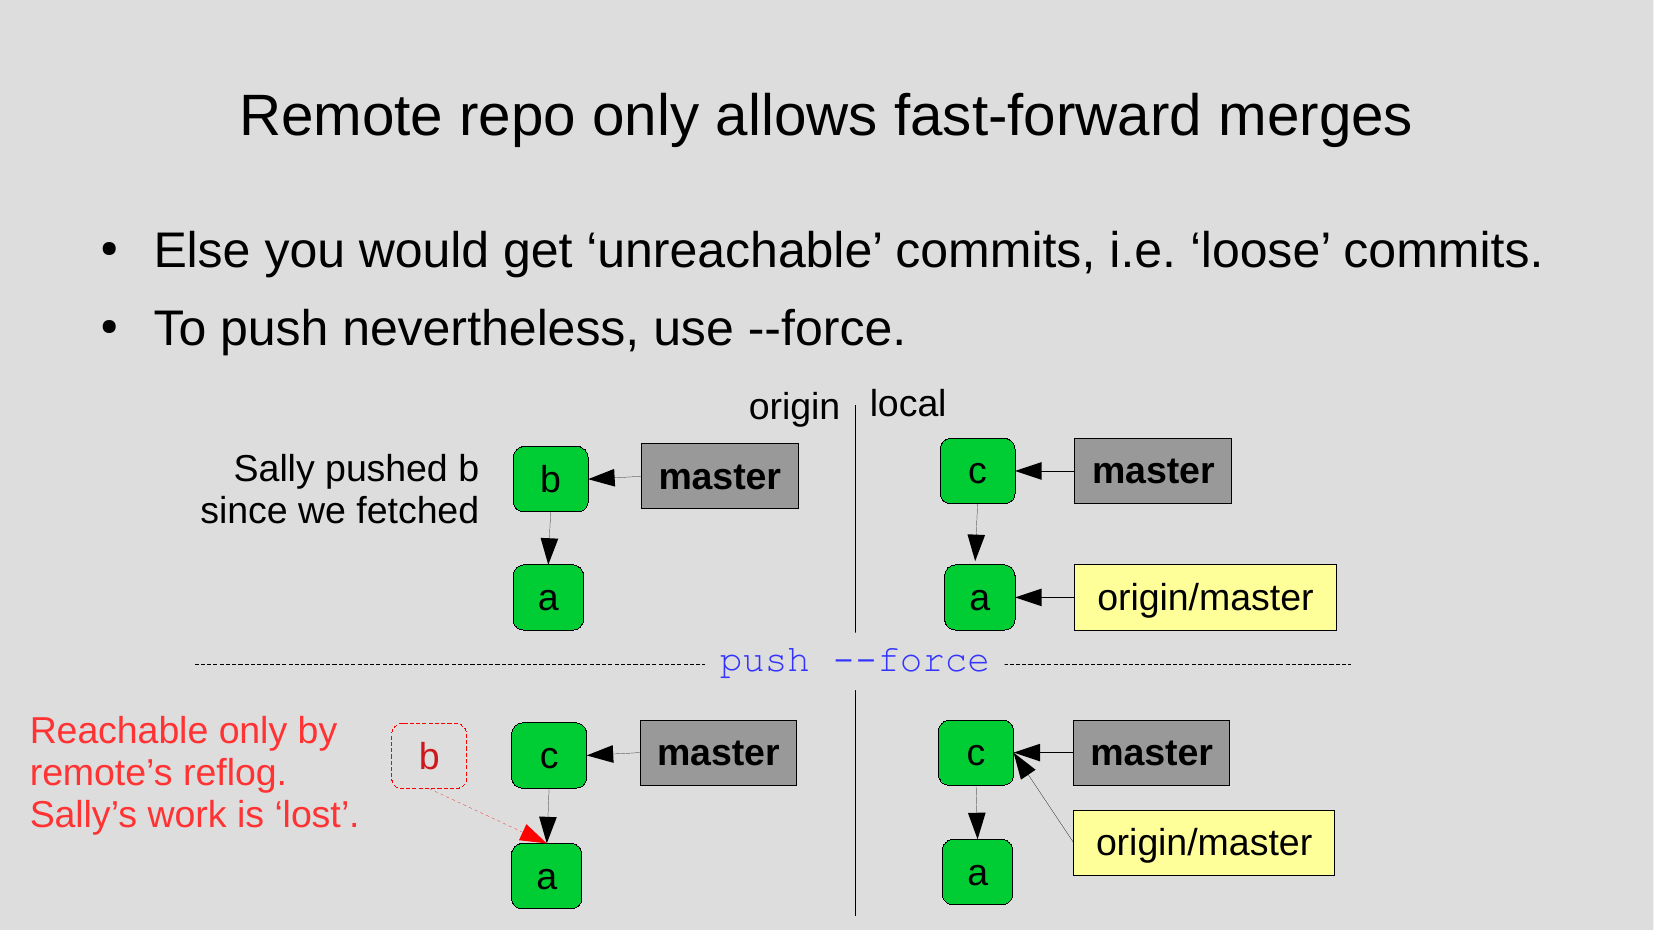

# Remote repo only allows fast-forward merges
Else you would get ‘unreachable’ commits, i.e. ‘loose’ commits.
To push nevertheless, use --force.
local
origin
c
master
Sally pushed b
since we fetched
master
b
a
a
origin/master
push --force
Reachable only by remote’s reflog.
Sally’s work is ‘lost’.
master
c
master
c
b
origin/master
a
a